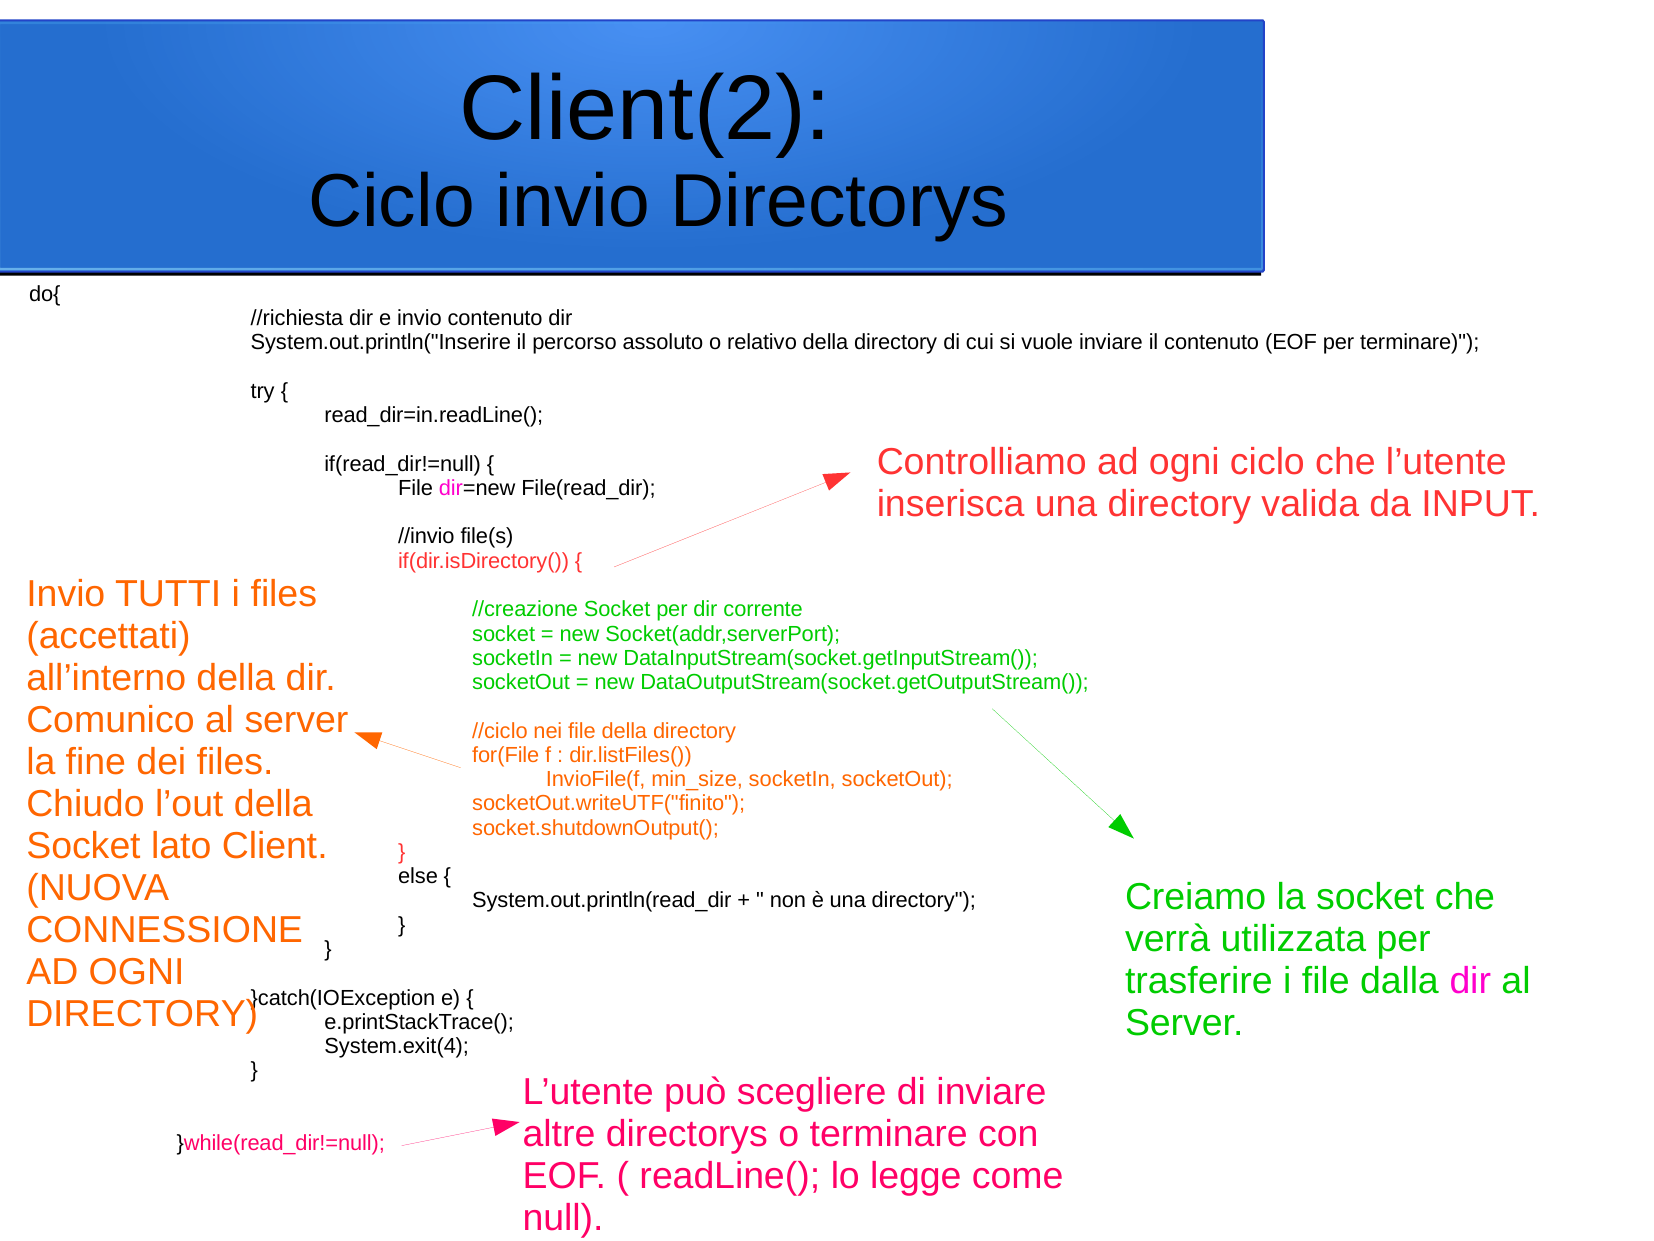

# Client(2): Ciclo invio Directorys
do{
			//richiesta dir e invio contenuto dir
			System.out.println("Inserire il percorso assoluto o relativo della directory di cui si vuole inviare il contenuto (EOF per terminare)");
			try {
				read_dir=in.readLine();
				if(read_dir!=null) {
					File dir=new File(read_dir);
					//invio file(s)
					if(dir.isDirectory()) {
						//creazione Socket per dir corrente
						socket = new Socket(addr,serverPort);
						socketIn = new DataInputStream(socket.getInputStream());
						socketOut = new DataOutputStream(socket.getOutputStream());
						//ciclo nei file della directory
						for(File f : dir.listFiles())
							InvioFile(f, min_size, socketIn, socketOut);
						socketOut.writeUTF("finito");
						socket.shutdownOutput();
					}
					else {
						System.out.println(read_dir + " non è una directory");
					}
				}
			}catch(IOException e) {
				e.printStackTrace();
				System.exit(4);
			}
		}while(read_dir!=null);
Controlliamo ad ogni ciclo che l’utente inserisca una directory valida da INPUT.
Invio TUTTI i files (accettati) all’interno della dir.
Comunico al server la fine dei files.
Chiudo l’out della Socket lato Client.
(NUOVA CONNESSIONE AD OGNI DIRECTORY)
Creiamo la socket che verrà utilizzata per trasferire i file dalla dir al Server.
L’utente può scegliere di inviare altre directorys o terminare con EOF. ( readLine(); lo legge come null).